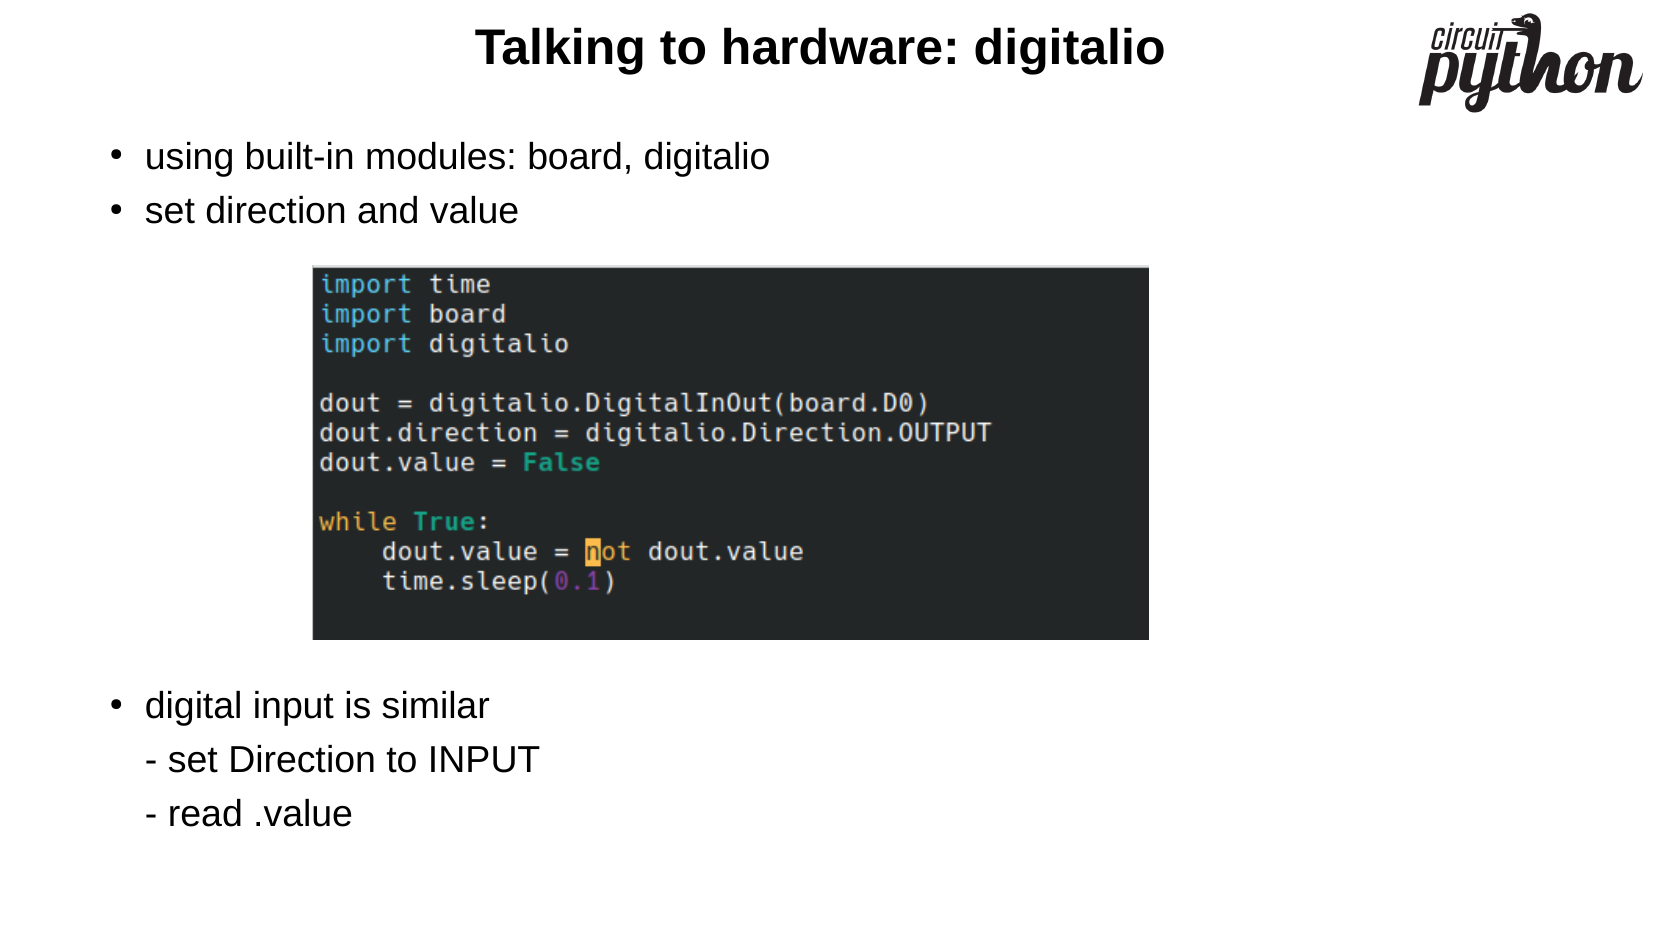

Talking to hardware: digitalio
using built-in modules: board, digitalio
set direction and value
digital input is similar
- set Direction to INPUT
- read .value